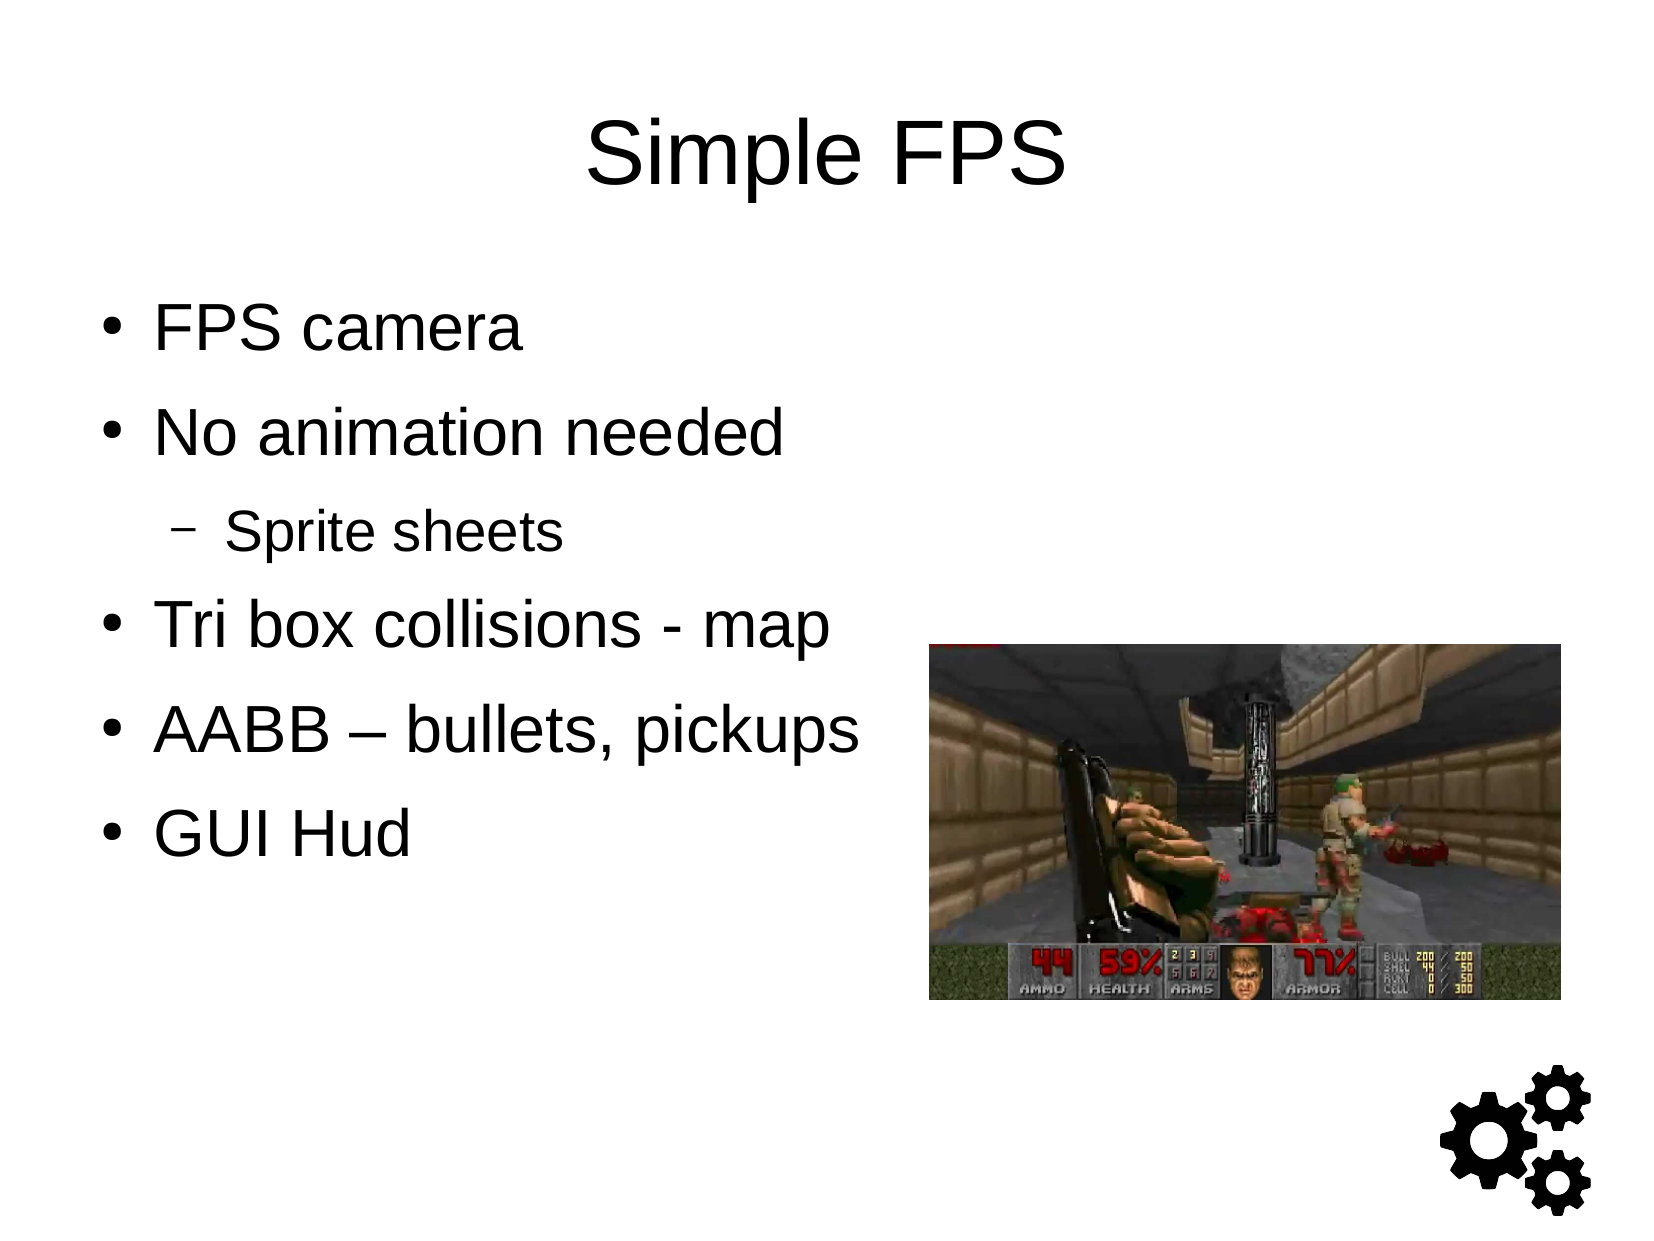

# Simple FPS
FPS camera
No animation needed
Sprite sheets
Tri box collisions - map
AABB – bullets, pickups
GUI Hud